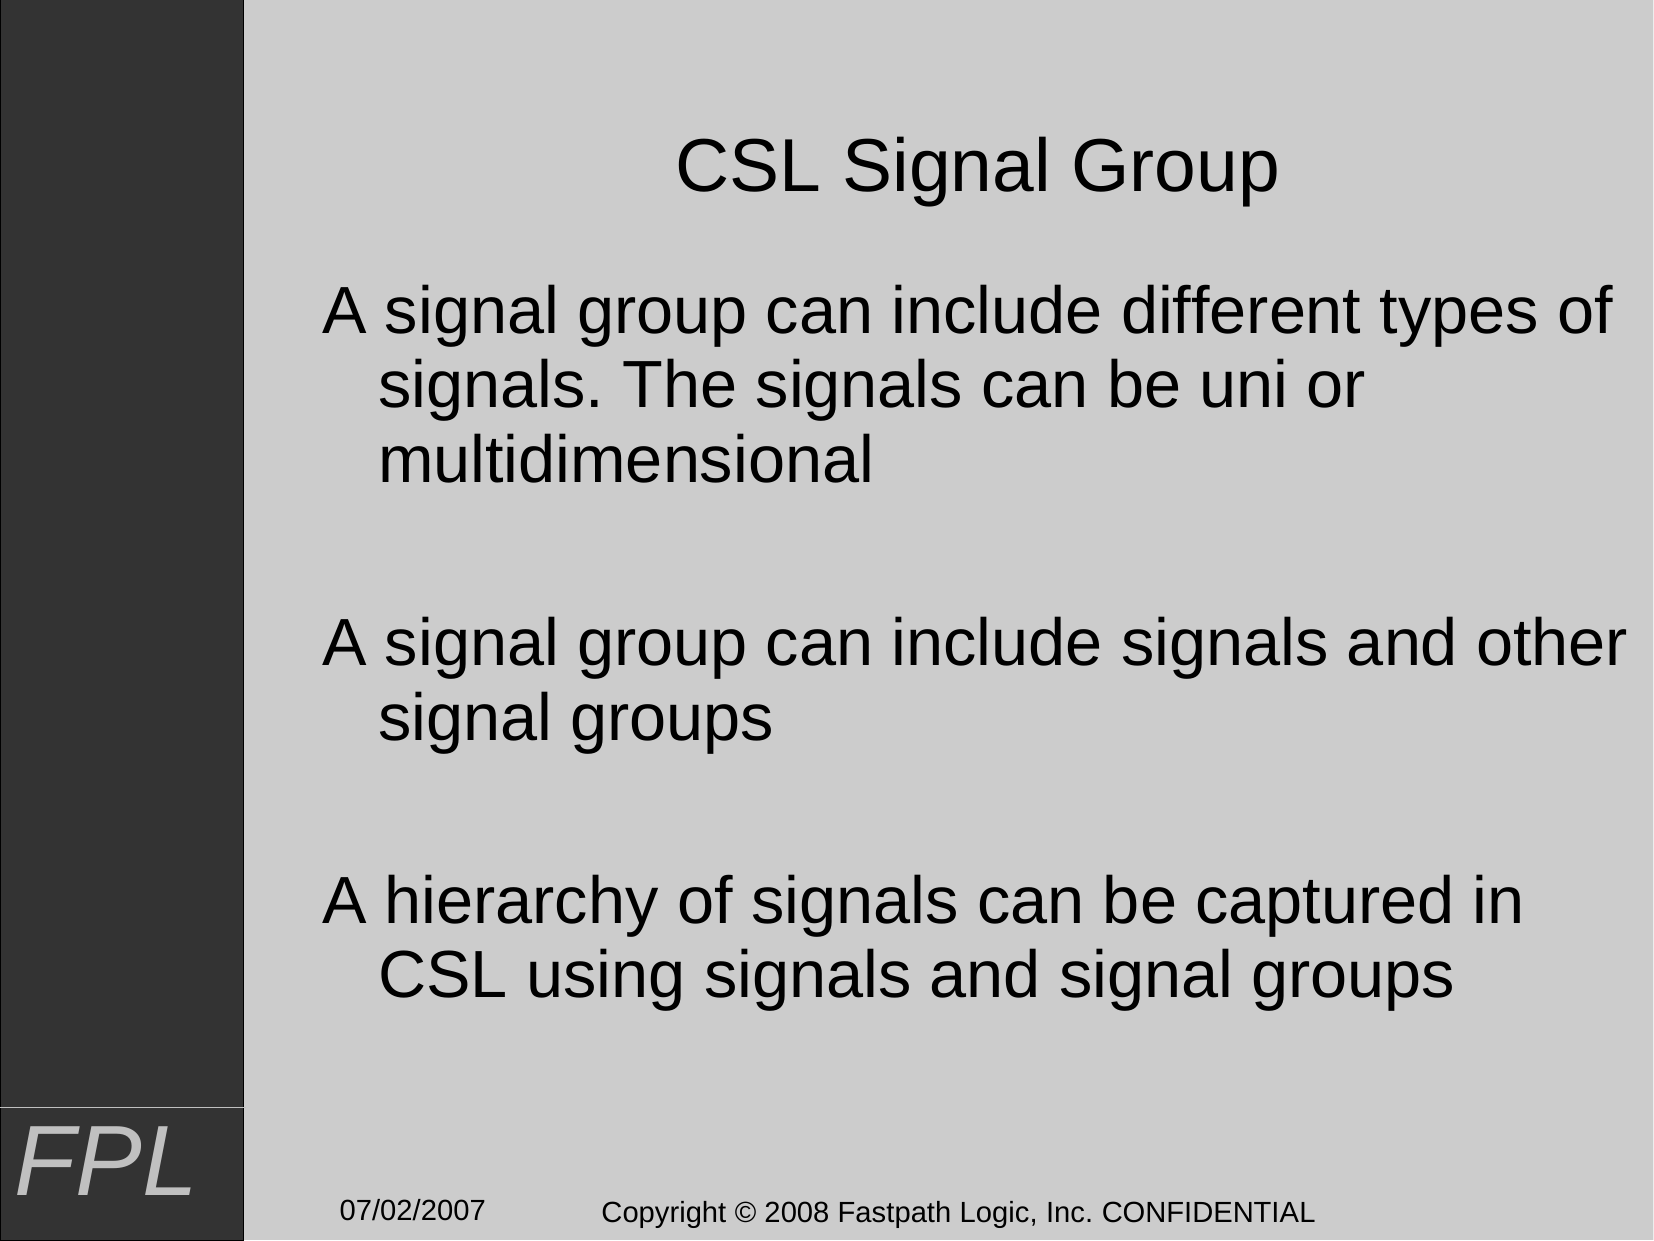

# CSL Signal Group
A signal group can include different types of signals. The signals can be uni or multidimensional
A signal group can include signals and other signal groups
A hierarchy of signals can be captured in CSL using signals and signal groups
07/02/2007
© 2007 FASTPATH LOGIC INC.